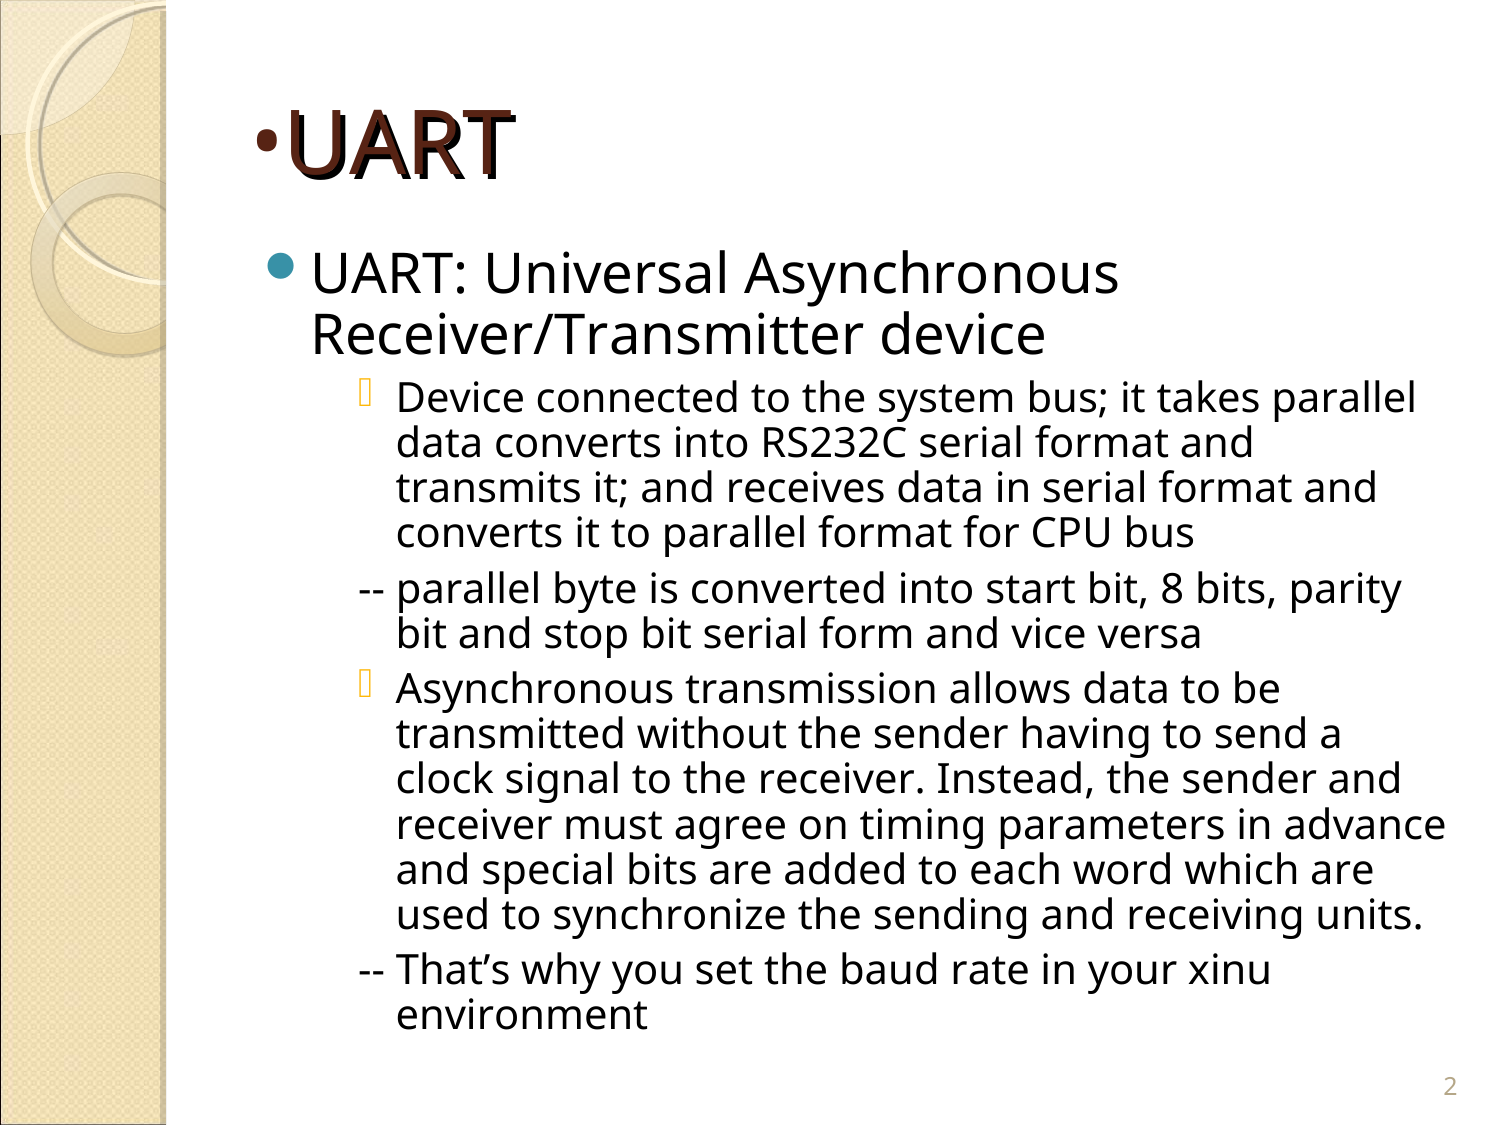

# UART
UART: Universal Asynchronous Receiver/Transmitter device
Device connected to the system bus; it takes parallel data converts into RS232C serial format and transmits it; and receives data in serial format and converts it to parallel format for CPU bus
-- parallel byte is converted into start bit, 8 bits, parity bit and stop bit serial form and vice versa
Asynchronous transmission allows data to be transmitted without the sender having to send a clock signal to the receiver. Instead, the sender and receiver must agree on timing parameters in advance and special bits are added to each word which are used to synchronize the sending and receiving units.
-- That’s why you set the baud rate in your xinu environment